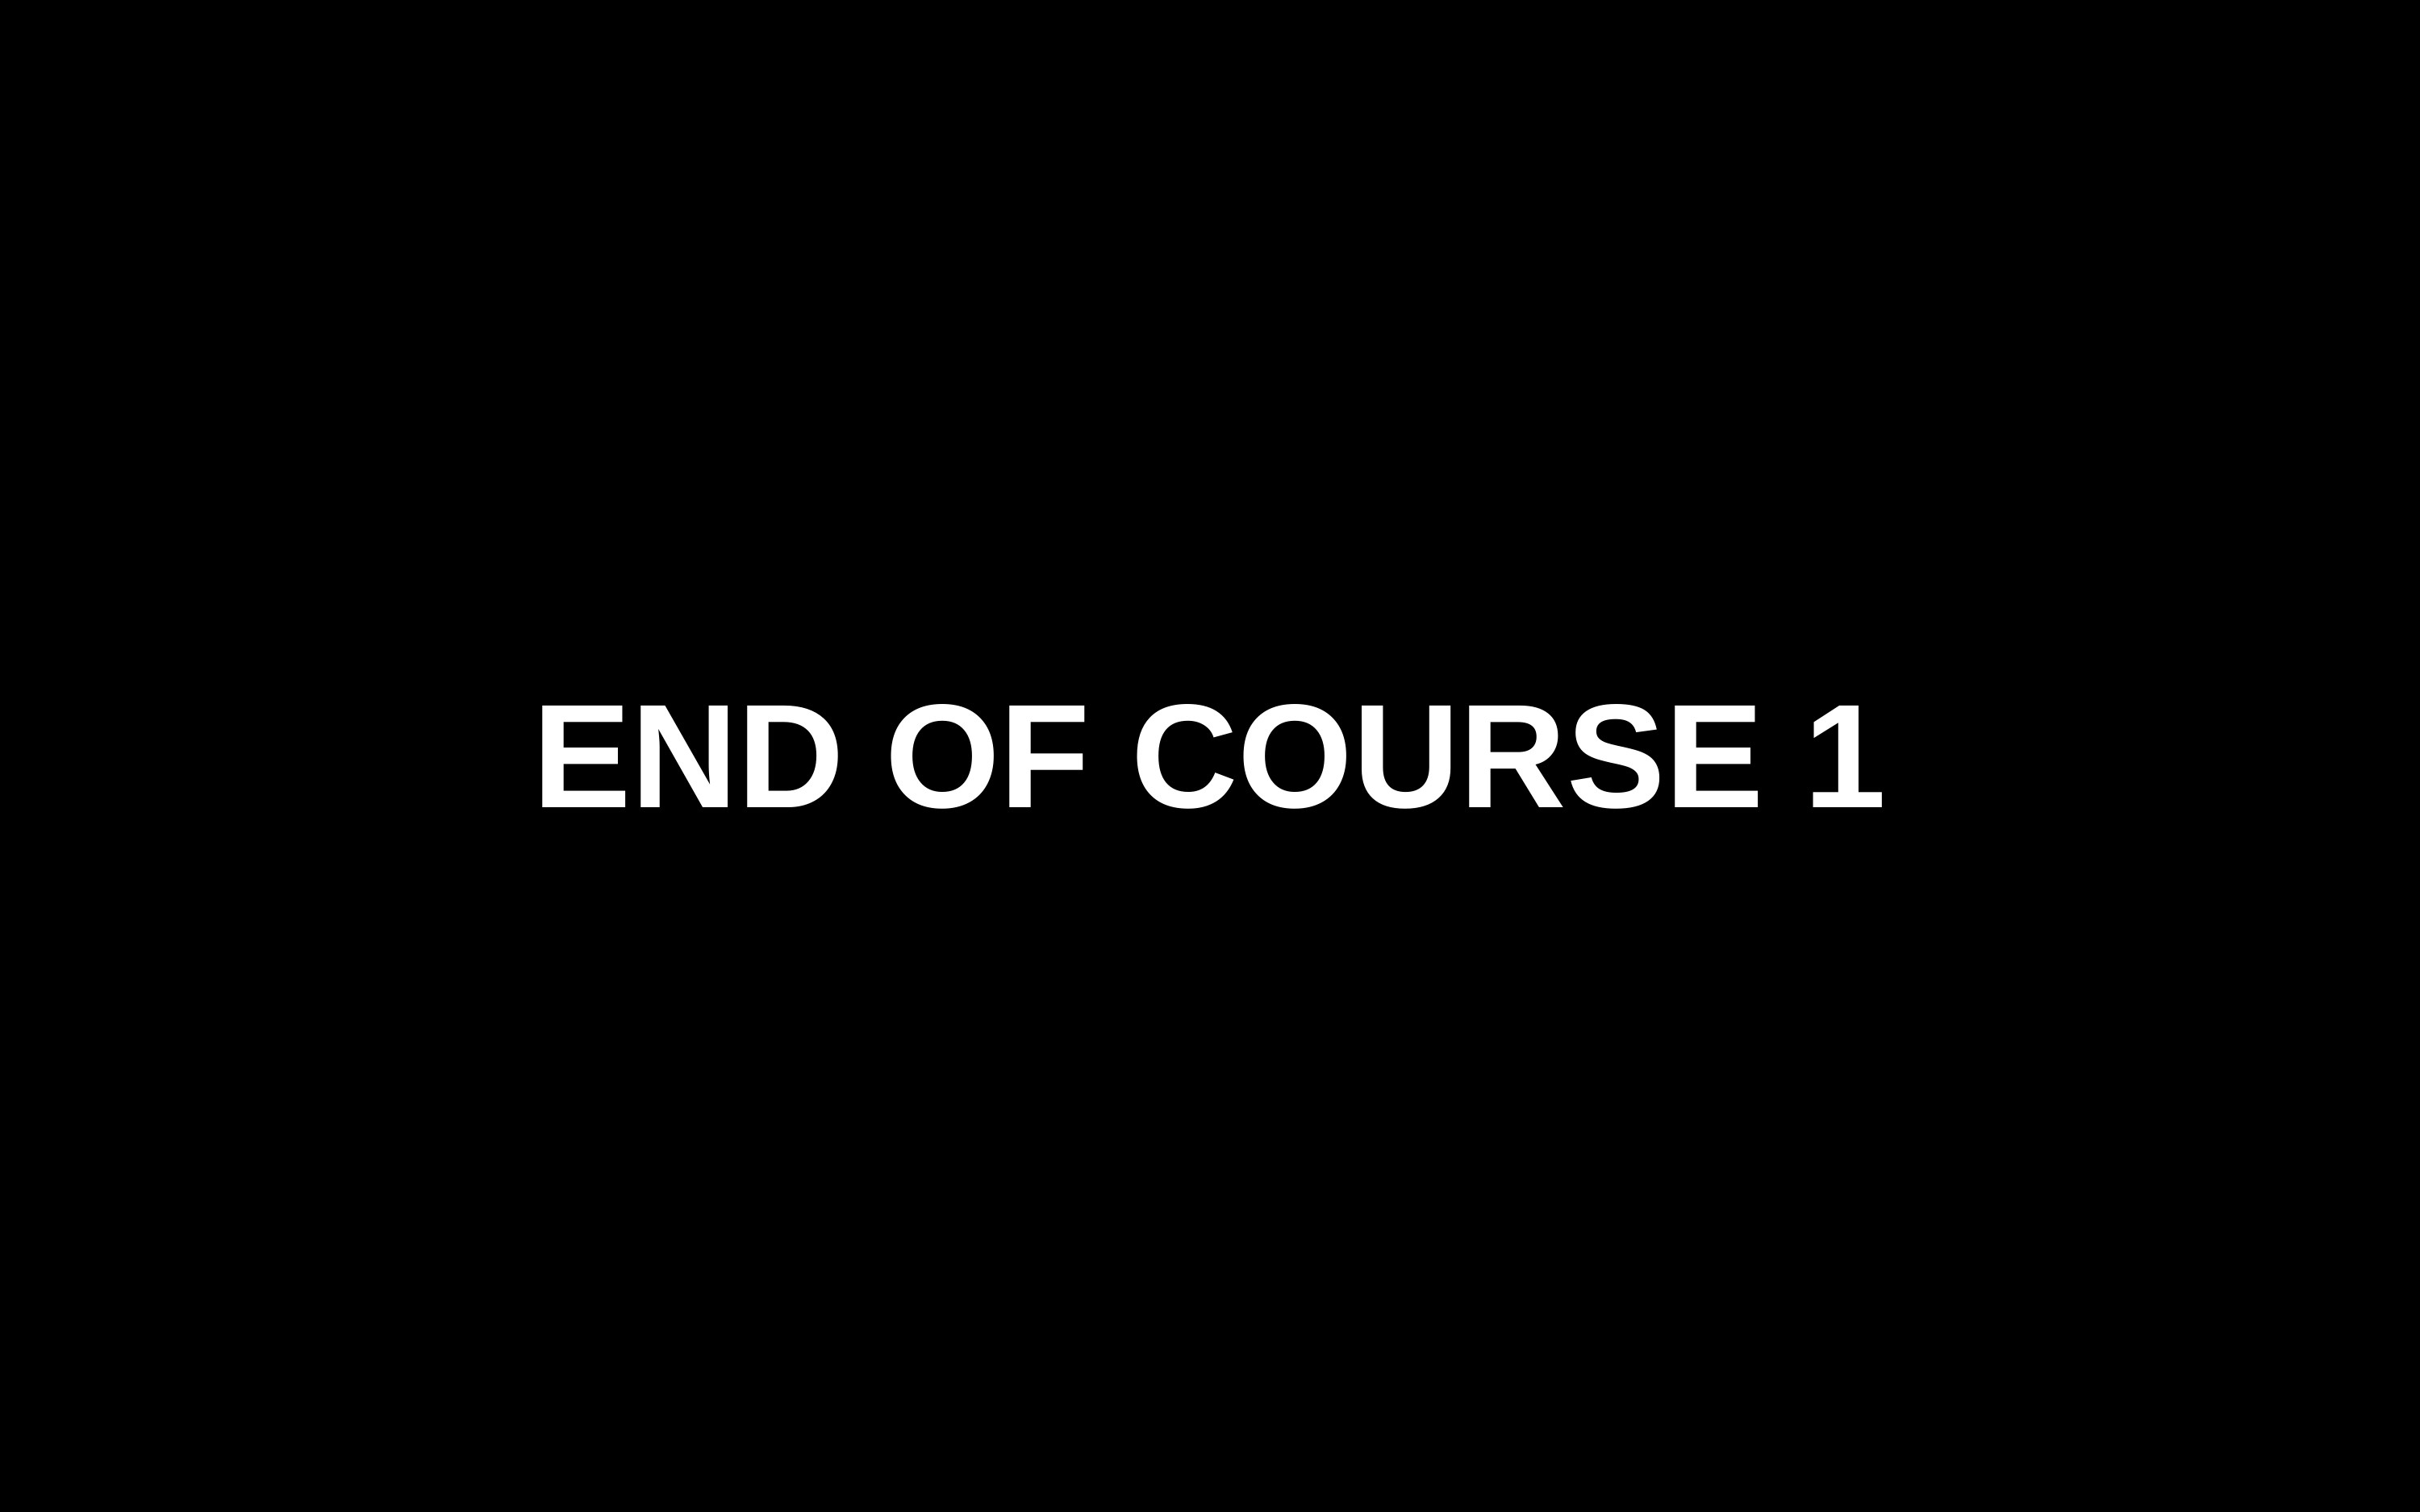

END OF COURSE 1
Created by Imad Saddik @3CodeCamp
81